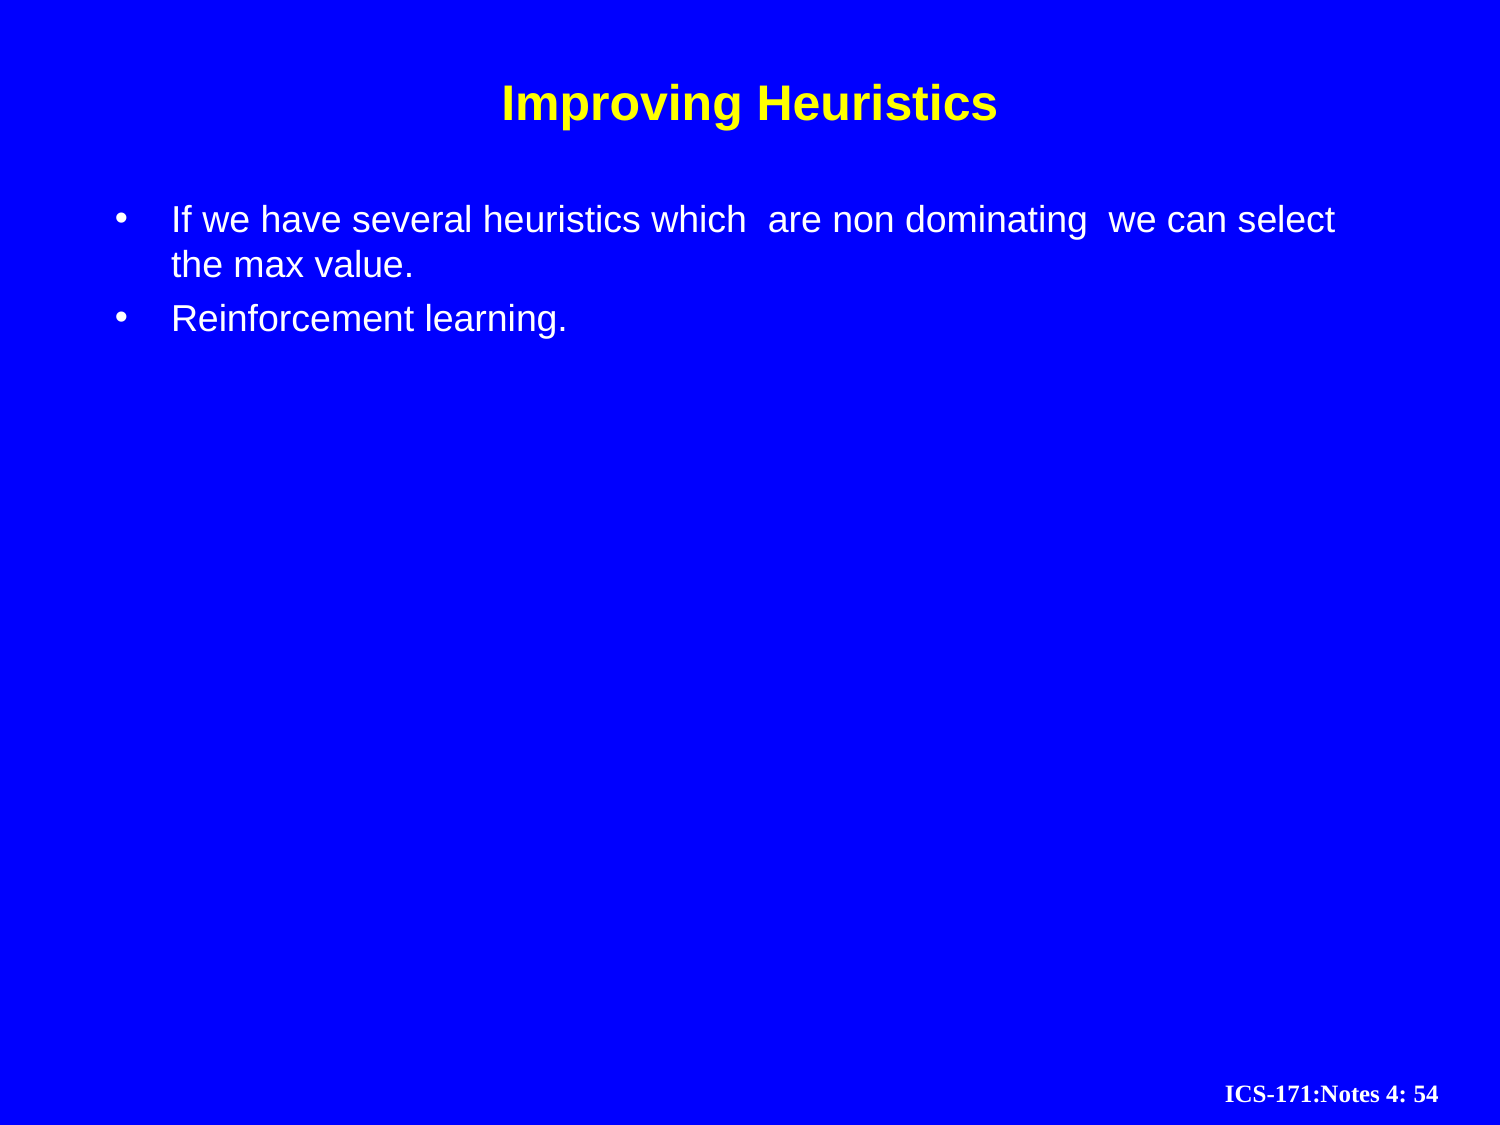

# Improving Heuristics
If we have several heuristics which are non dominating we can select the max value.
Reinforcement learning.